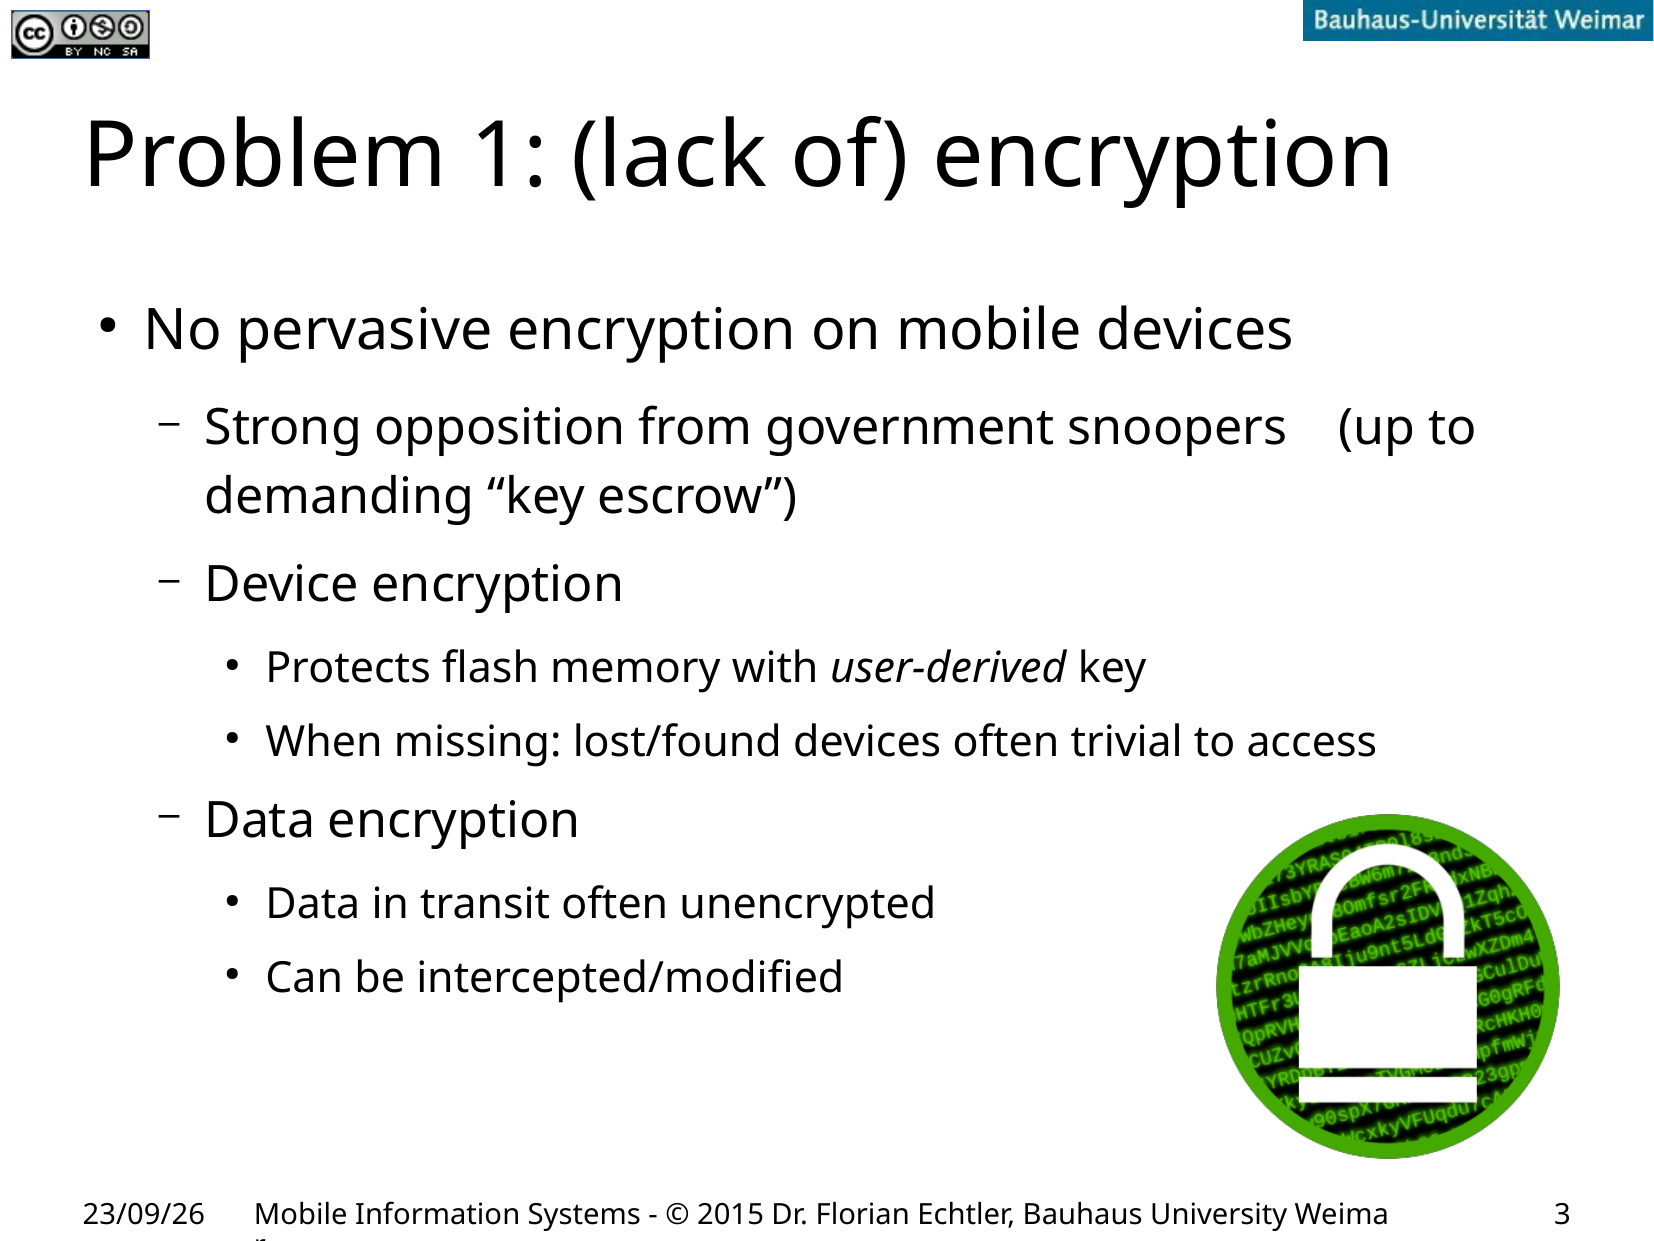

# Problem 1: (lack of) encryption
No pervasive encryption on mobile devices
Strong opposition from government snoopers (up to demanding “key escrow”)
Device encryption
Protects flash memory with user-derived key
When missing: lost/found devices often trivial to access
Data encryption
Data in transit often unencrypted
Can be intercepted/modified
Mobile Information Systems - © 2015 Dr. Florian Echtler, Bauhaus University Weimar
3